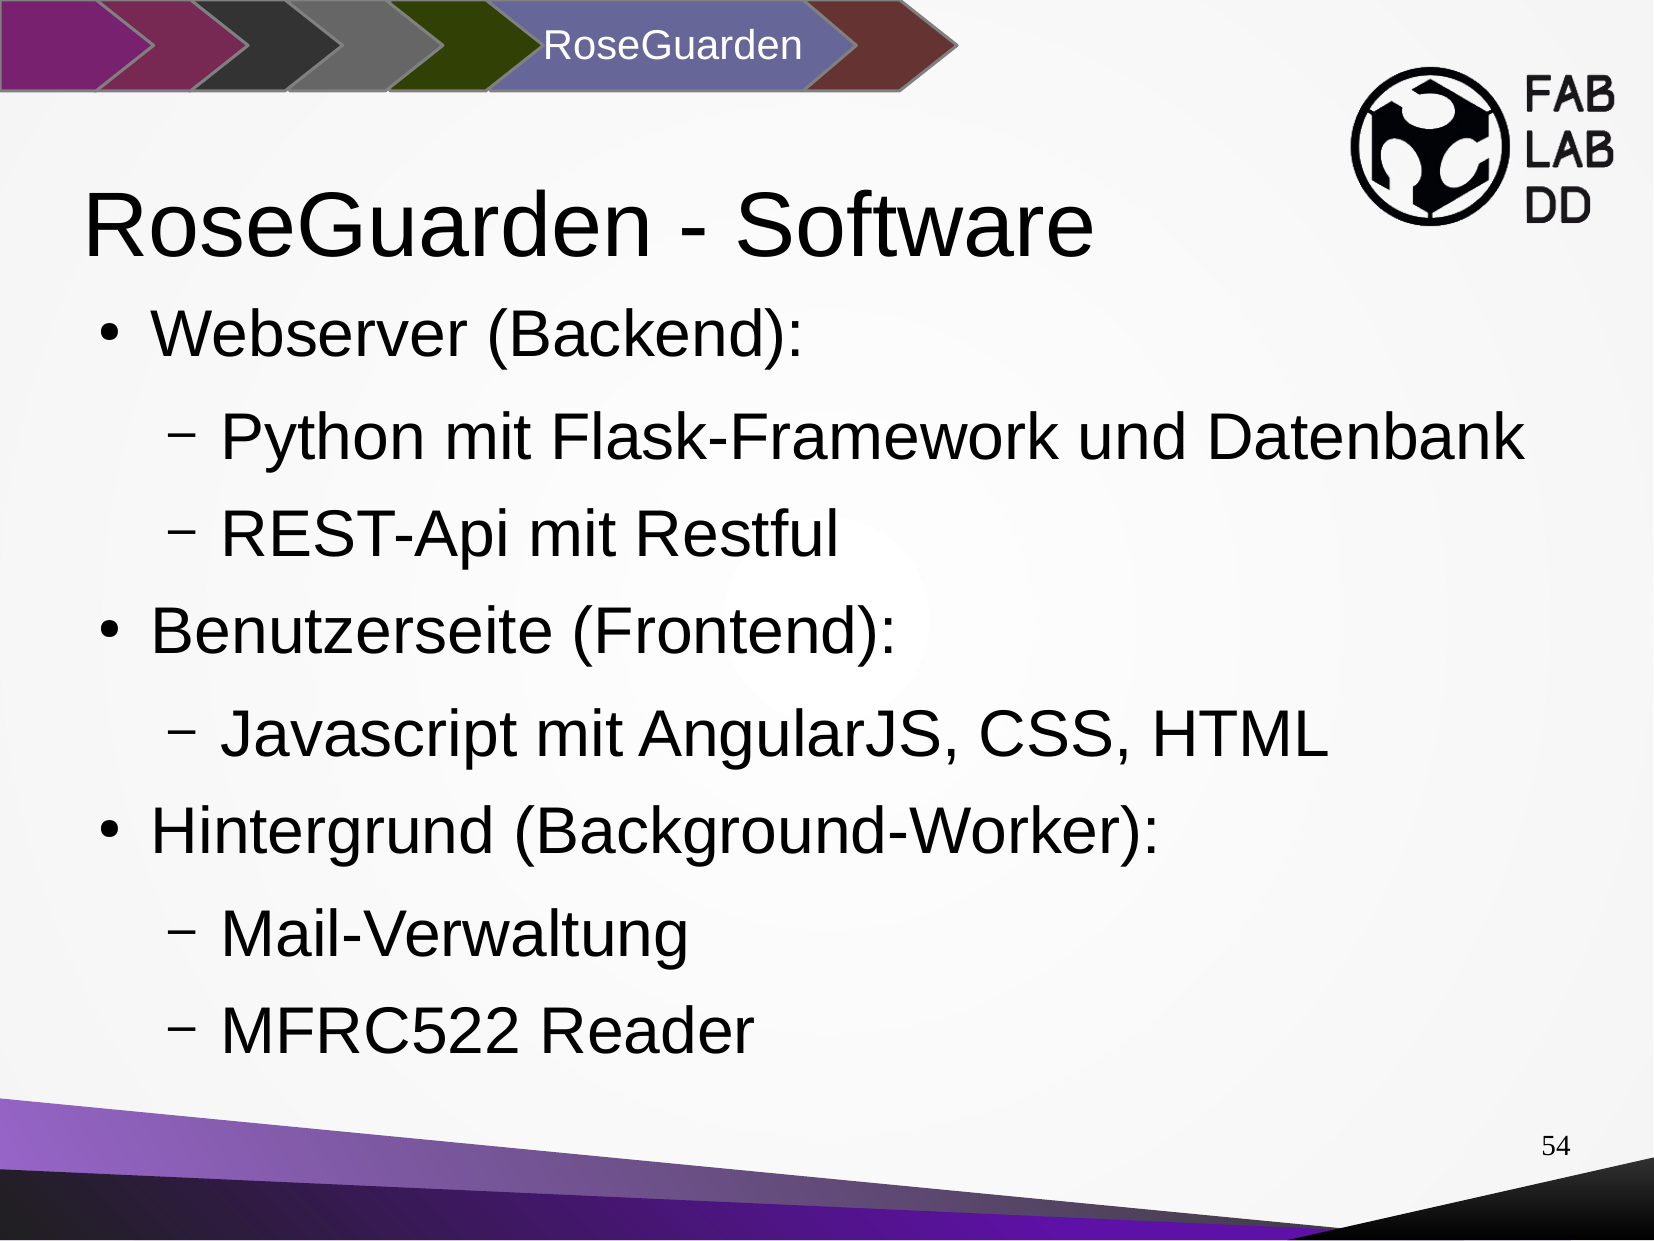

RoseGuarden
# RoseGuarden - Software
Webserver (Backend):
Python mit Flask-Framework und Datenbank
REST-Api mit Restful
Benutzerseite (Frontend):
Javascript mit AngularJS, CSS, HTML
Hintergrund (Background-Worker):
Mail-Verwaltung
MFRC522 Reader